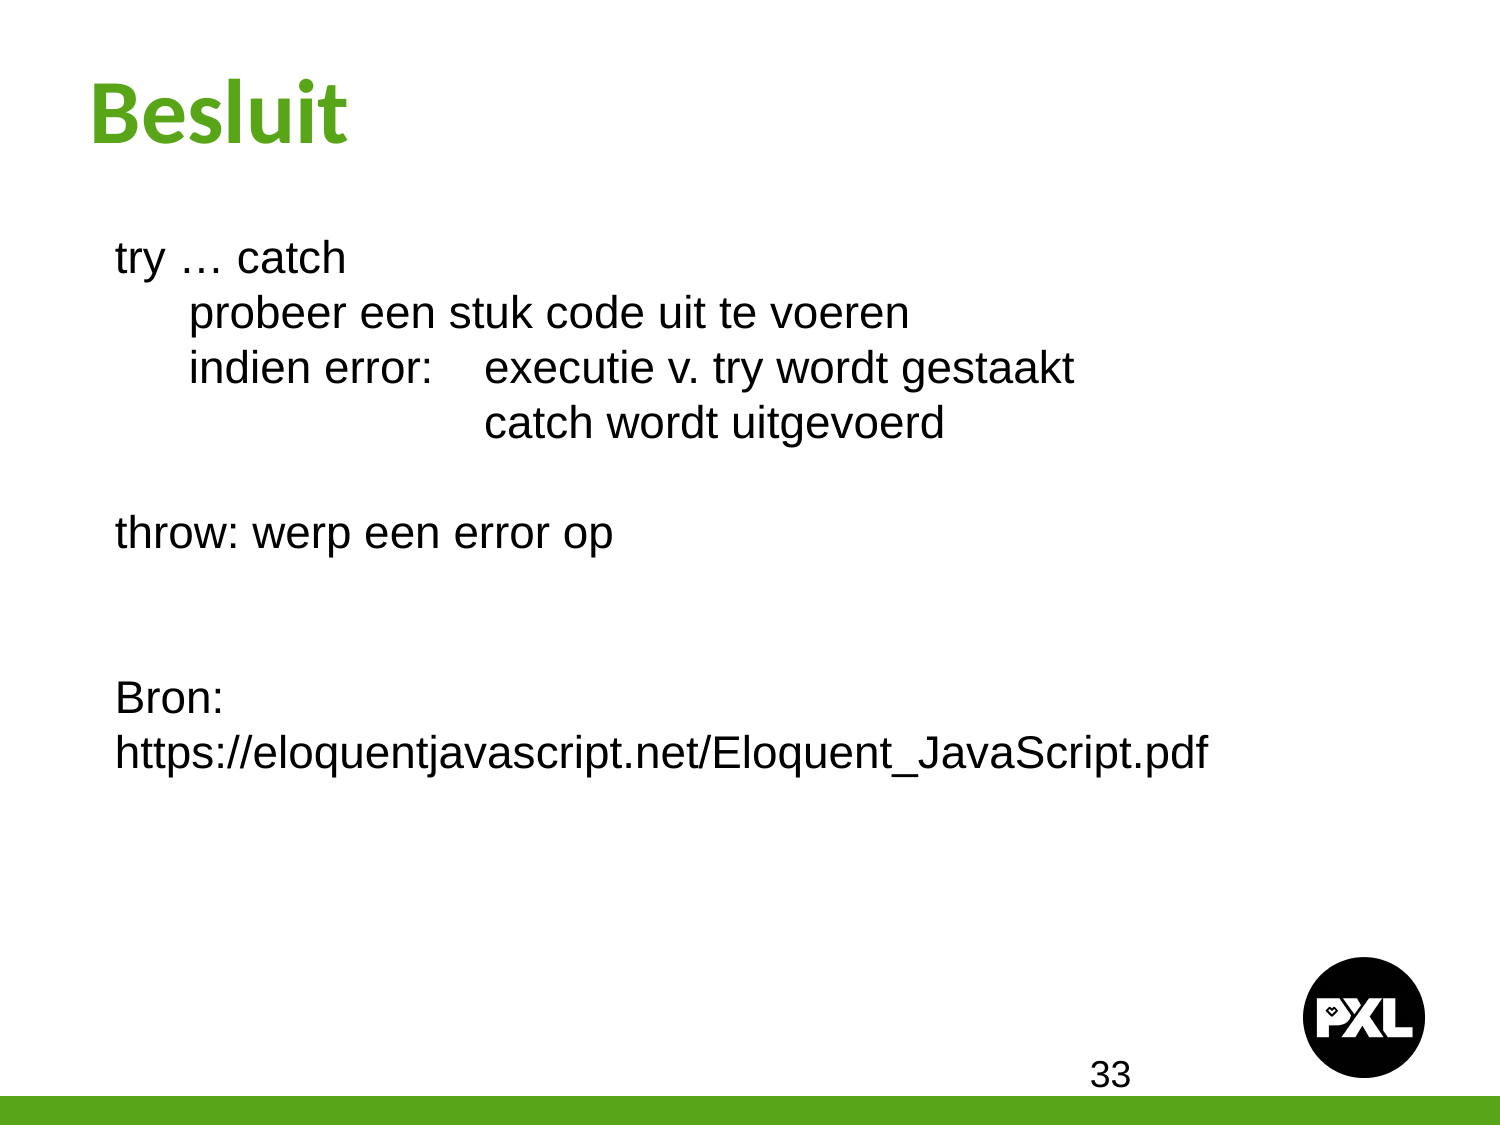

Besluit
try … catch
	probeer een stuk code uit te voeren
	indien error: 	executie v. try wordt gestaakt
					catch wordt uitgevoerd
throw: werp een error op
Bron:
https://eloquentjavascript.net/Eloquent_JavaScript.pdf